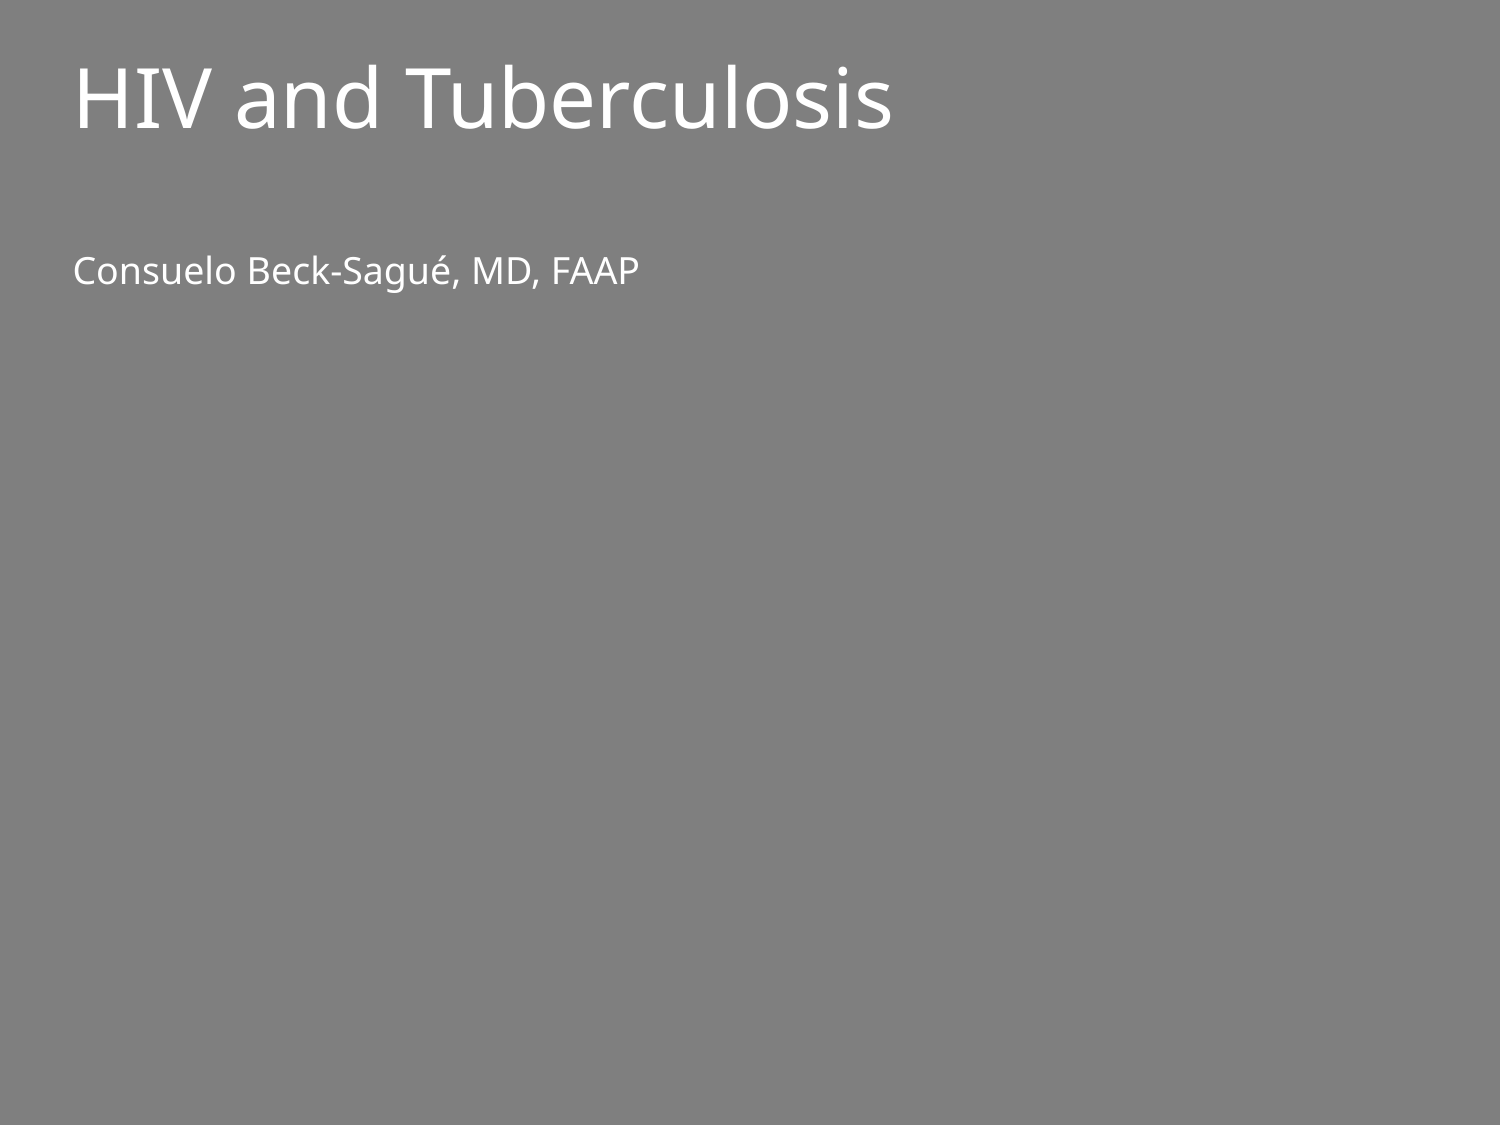

HIV and Tuberculosis
# Consuelo Beck-Sagué, MD, FAAP